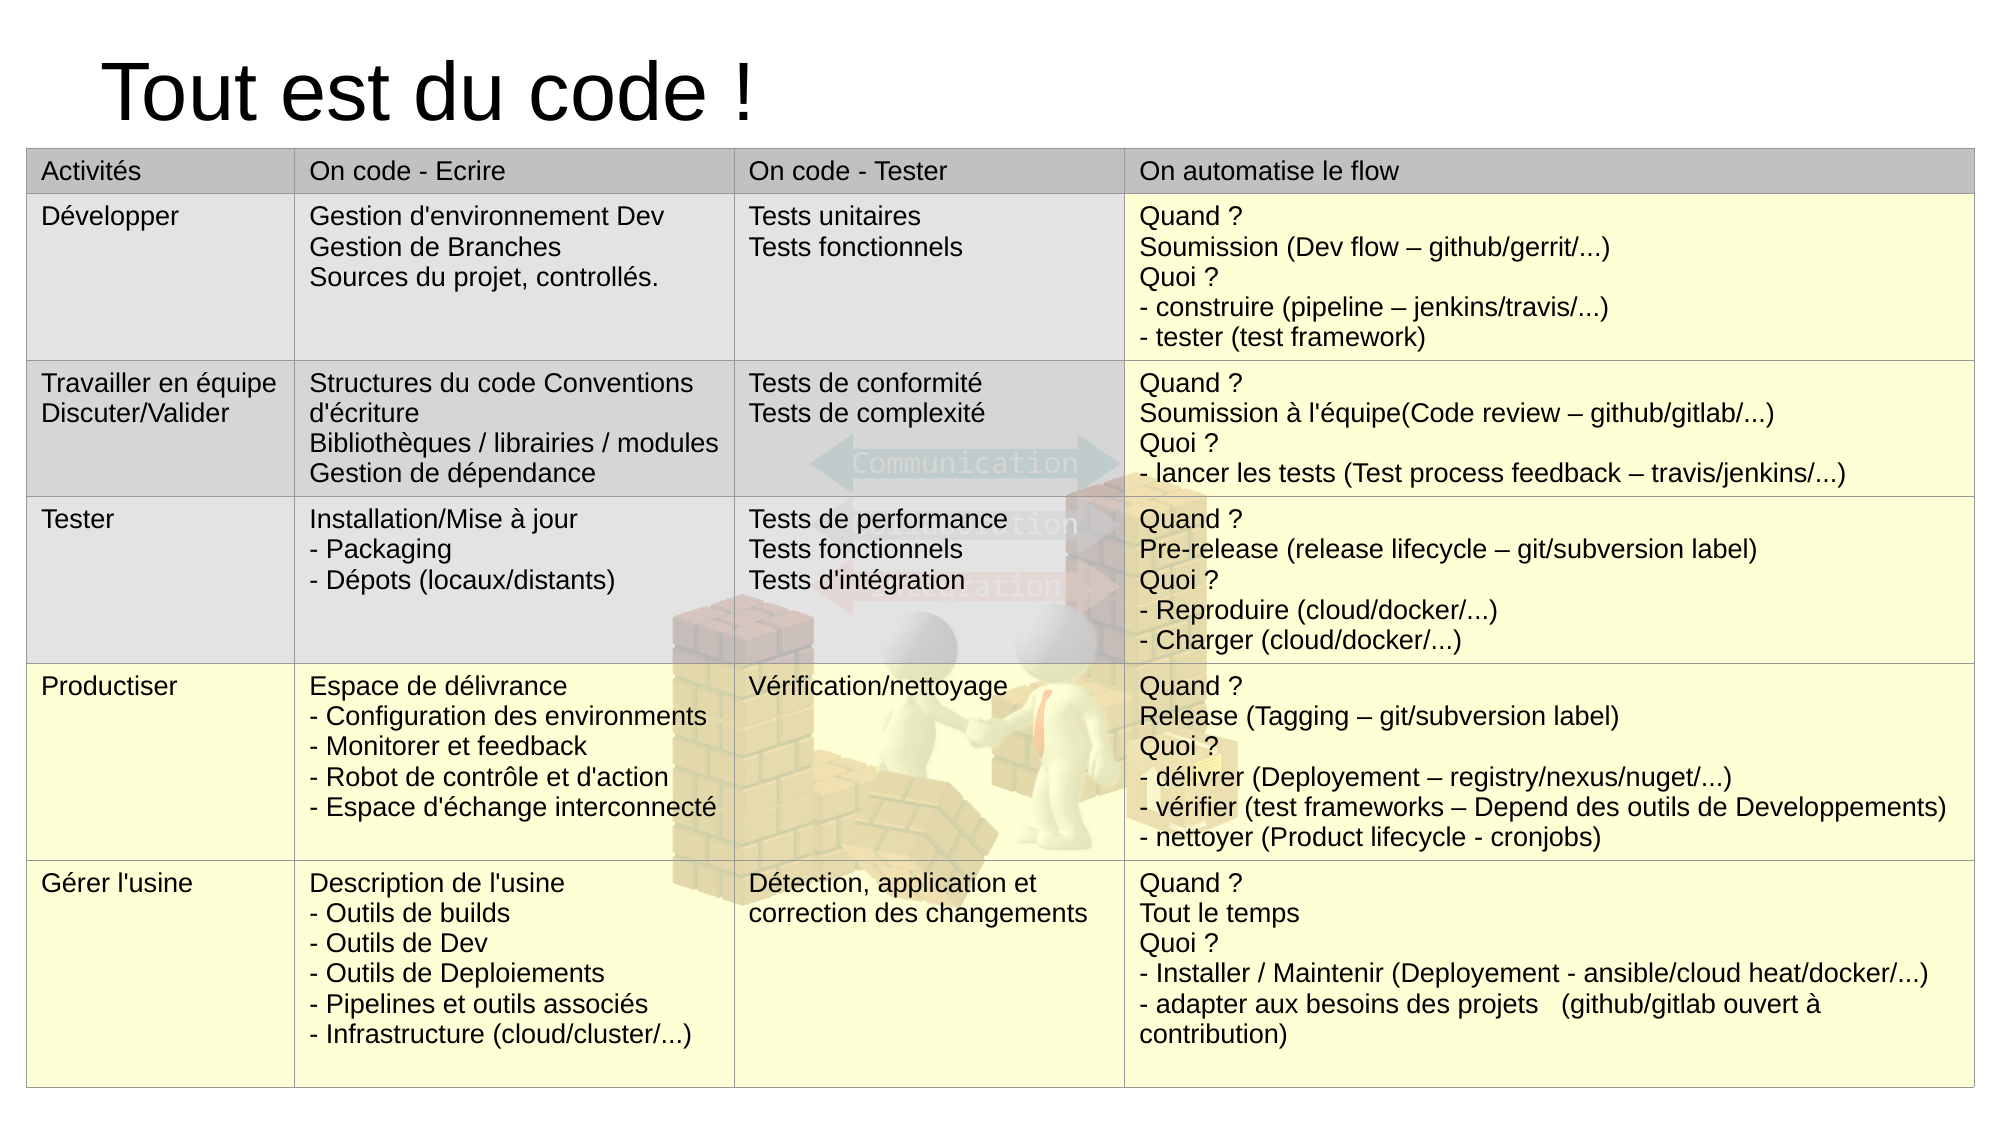

# Tout est du code !
| Activités | On code - Ecrire | On code - Tester | On automatise le flow |
| --- | --- | --- | --- |
| Développer | Gestion d'environnement Dev Gestion de Branches Sources du projet, controllés. | Tests unitaires Tests fonctionnels | Quand ? Soumission (Dev flow – github/gerrit/...) Quoi ? - construire (pipeline – jenkins/travis/...) - tester (test framework) |
| Travailler en équipe Discuter/Valider | Structures du code Conventions d'écriture Bibliothèques / librairies / modules Gestion de dépendance | Tests de conformité Tests de complexité | Quand ? Soumission à l'équipe(Code review – github/gitlab/...) Quoi ? - lancer les tests (Test process feedback – travis/jenkins/...) |
| Tester | Installation/Mise à jour - Packaging - Dépots (locaux/distants) | Tests de performance Tests fonctionnels Tests d'intégration | Quand ? Pre-release (release lifecycle – git/subversion label) Quoi ? - Reproduire (cloud/docker/...) - Charger (cloud/docker/...) |
| Productiser | Espace de délivrance - Configuration des environments - Monitorer et feedback - Robot de contrôle et d'action - Espace d'échange interconnecté | Vérification/nettoyage | Quand ? Release (Tagging – git/subversion label) Quoi ? - délivrer (Deployement – registry/nexus/nuget/...) - vérifier (test frameworks – Depend des outils de Developpements) - nettoyer (Product lifecycle - cronjobs) |
| Gérer l'usine | Description de l'usine - Outils de builds - Outils de Dev - Outils de Deploiements - Pipelines et outils associés - Infrastructure (cloud/cluster/...) | Détection, application et correction des changements | Quand ? Tout le temps Quoi ? - Installer / Maintenir (Deployement - ansible/cloud heat/docker/...) - adapter aux besoins des projets (github/gitlab ouvert à contribution) |
Communication
Collaboration
Integration